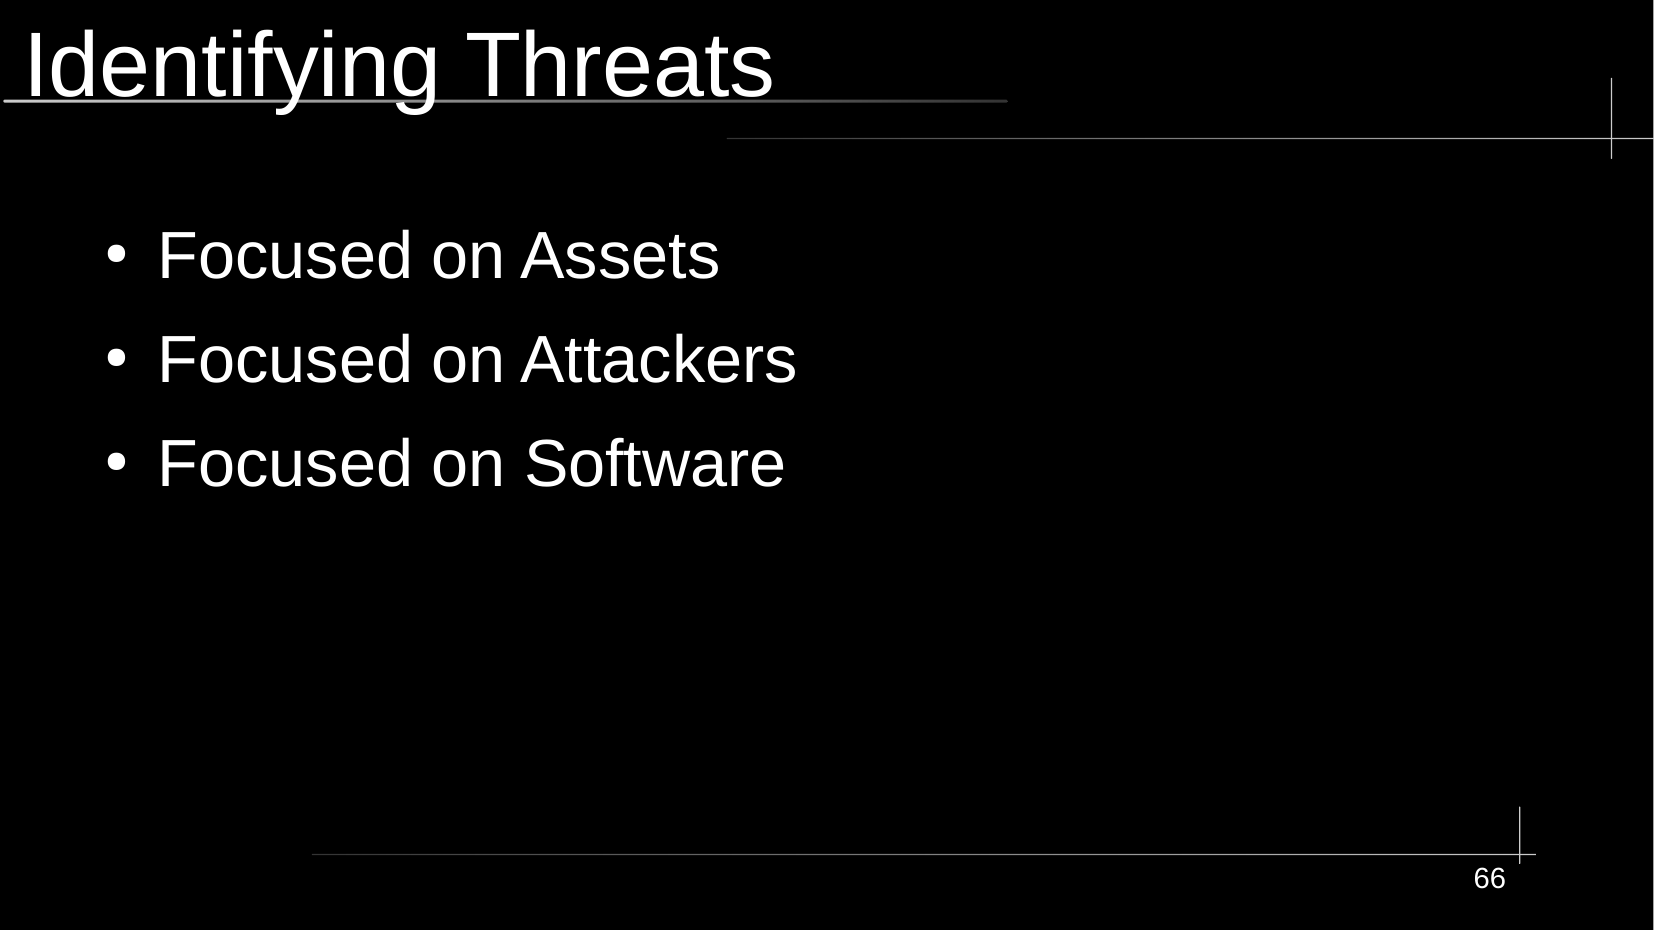

# Identifying Threats
Focused on Assets
Focused on Attackers
Focused on Software
66